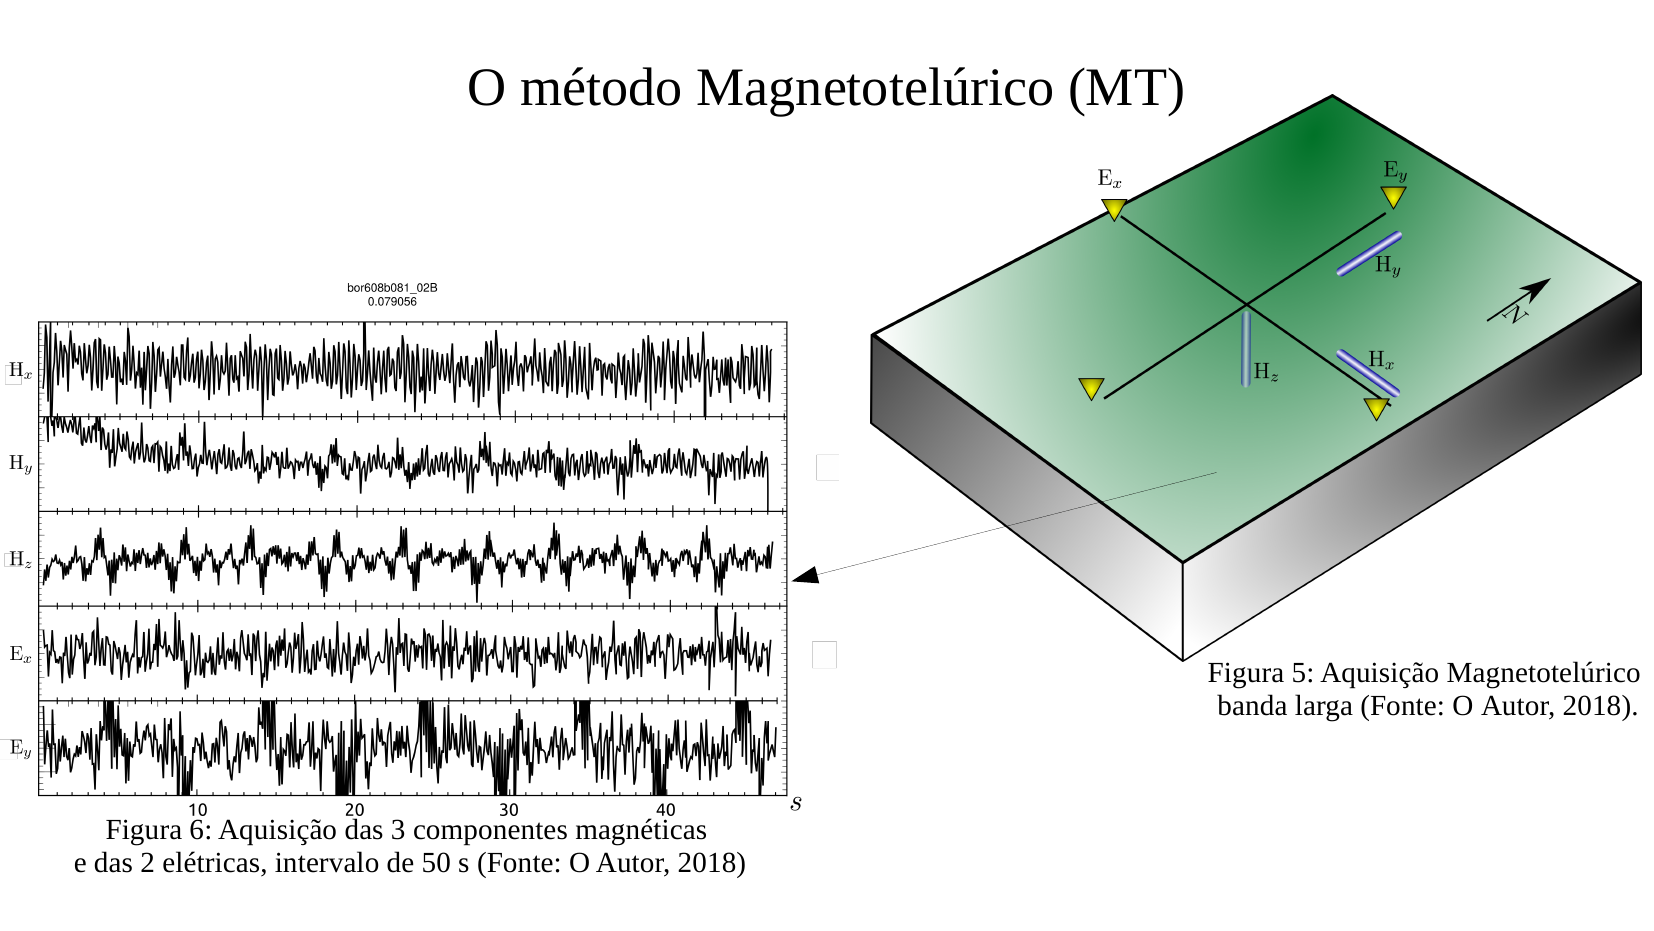

# O método Magnetotelúrico (MT)
Figura 5: Aquisição Magnetotelúrico
banda larga (Fonte: O Autor, 2018).
Figura 6: Aquisição das 3 componentes magnéticas
e das 2 elétricas, intervalo de 50 s (Fonte: O Autor, 2018)